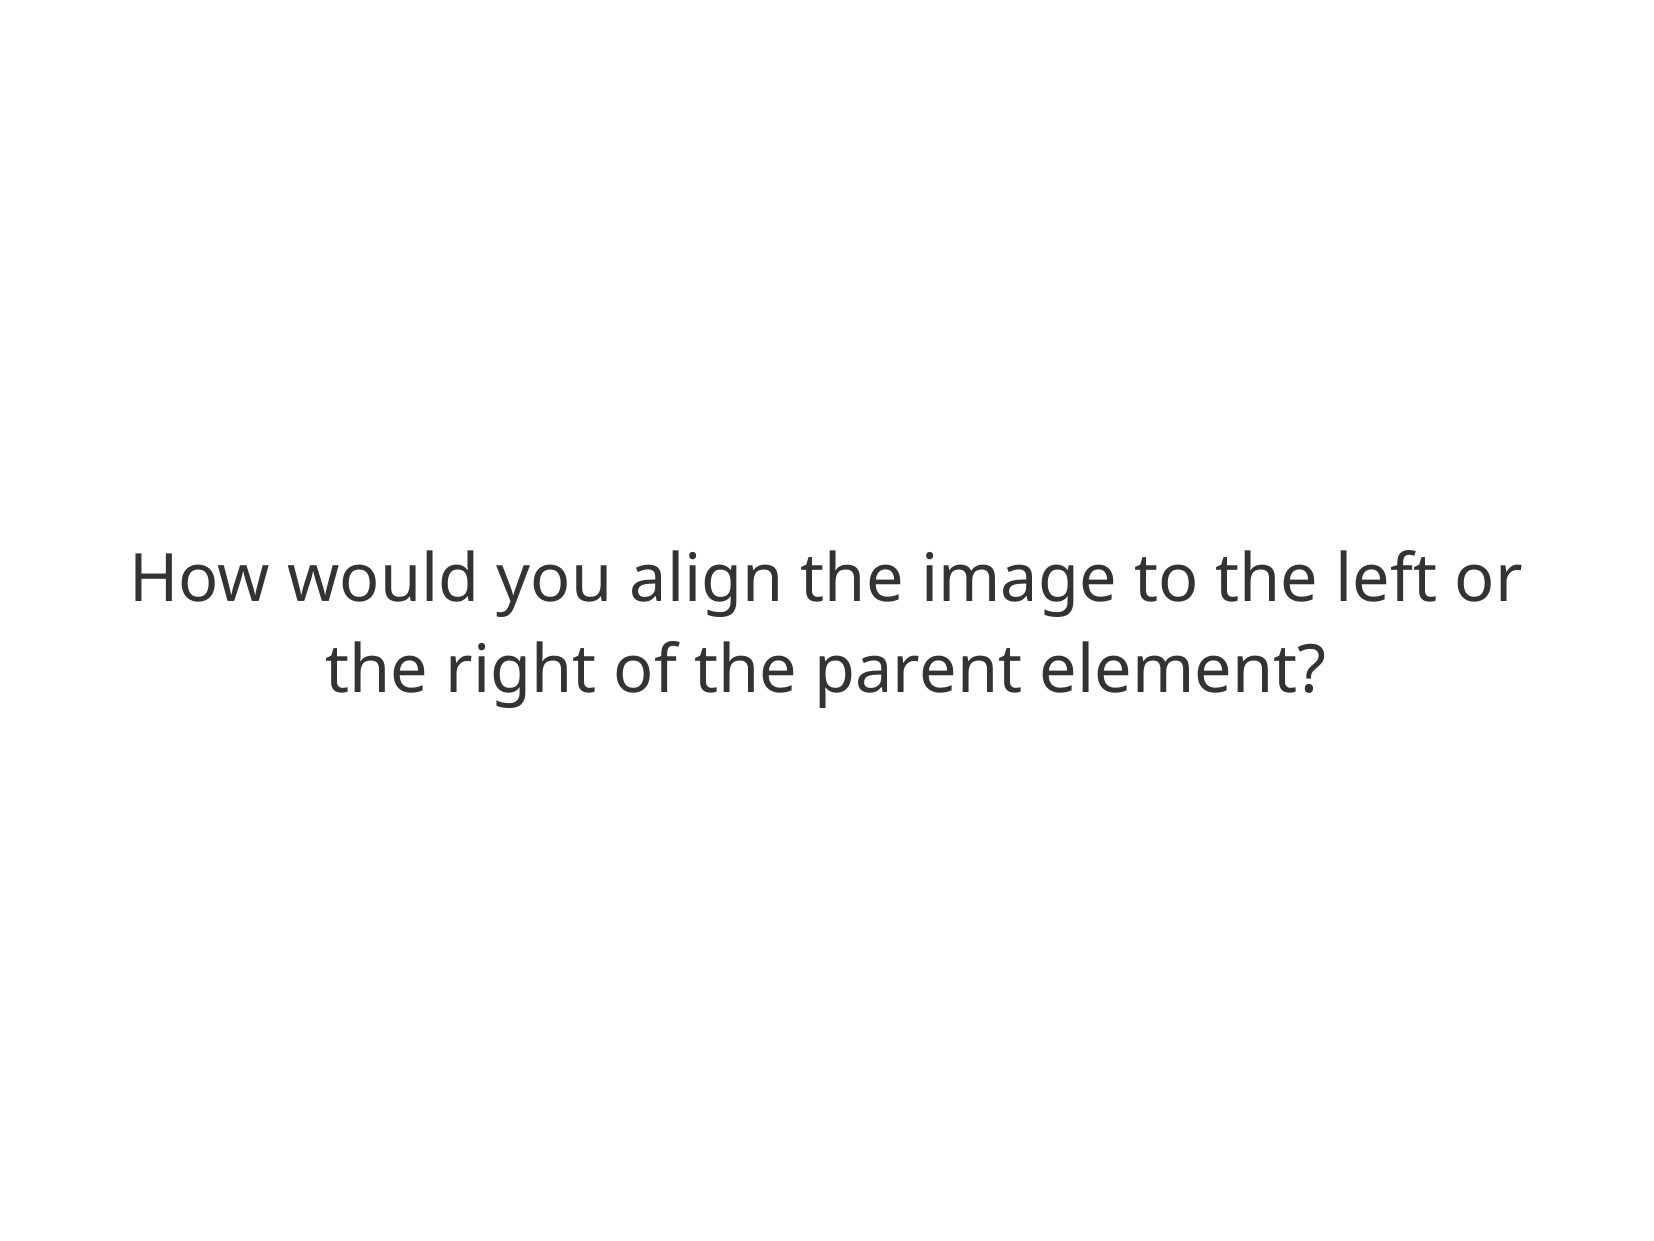

# How would you align the image to the left or the right of the parent element?